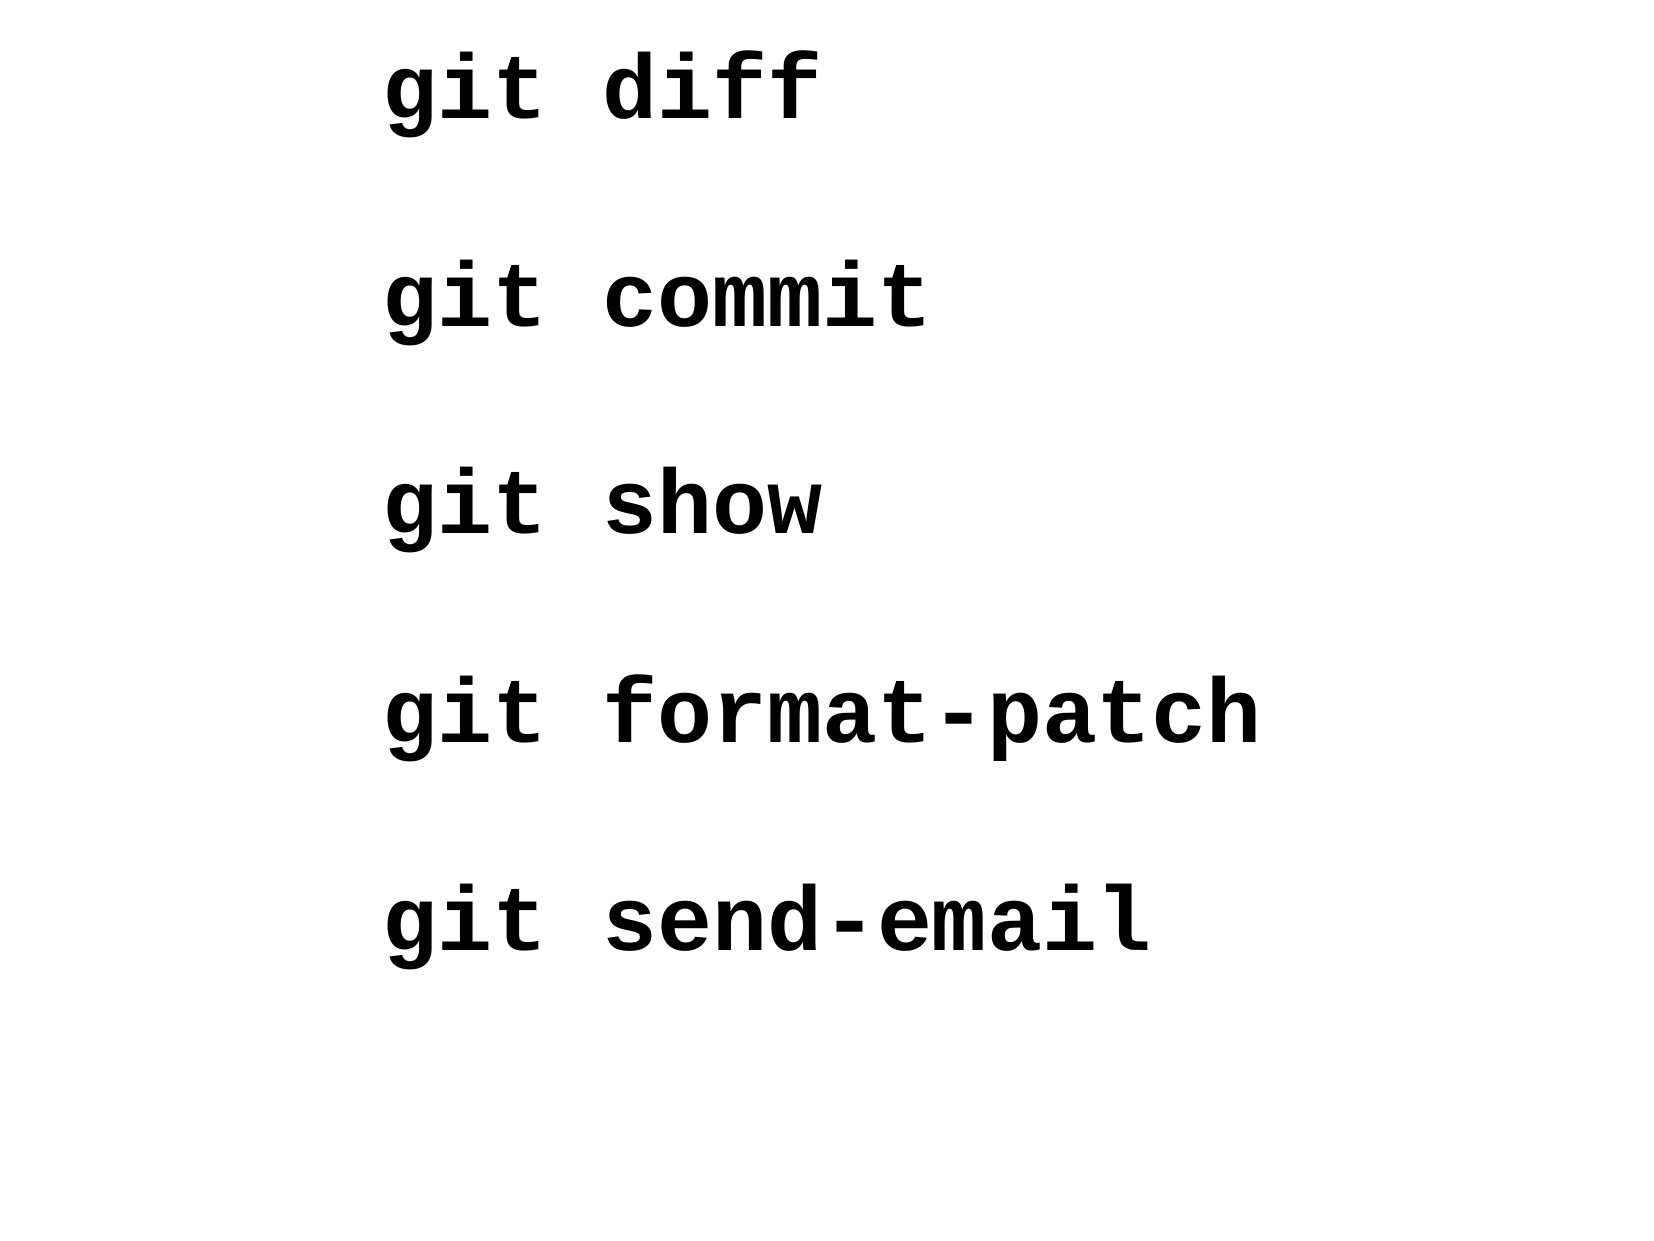

git diff
git commit
git show
git format-patch
git send-email